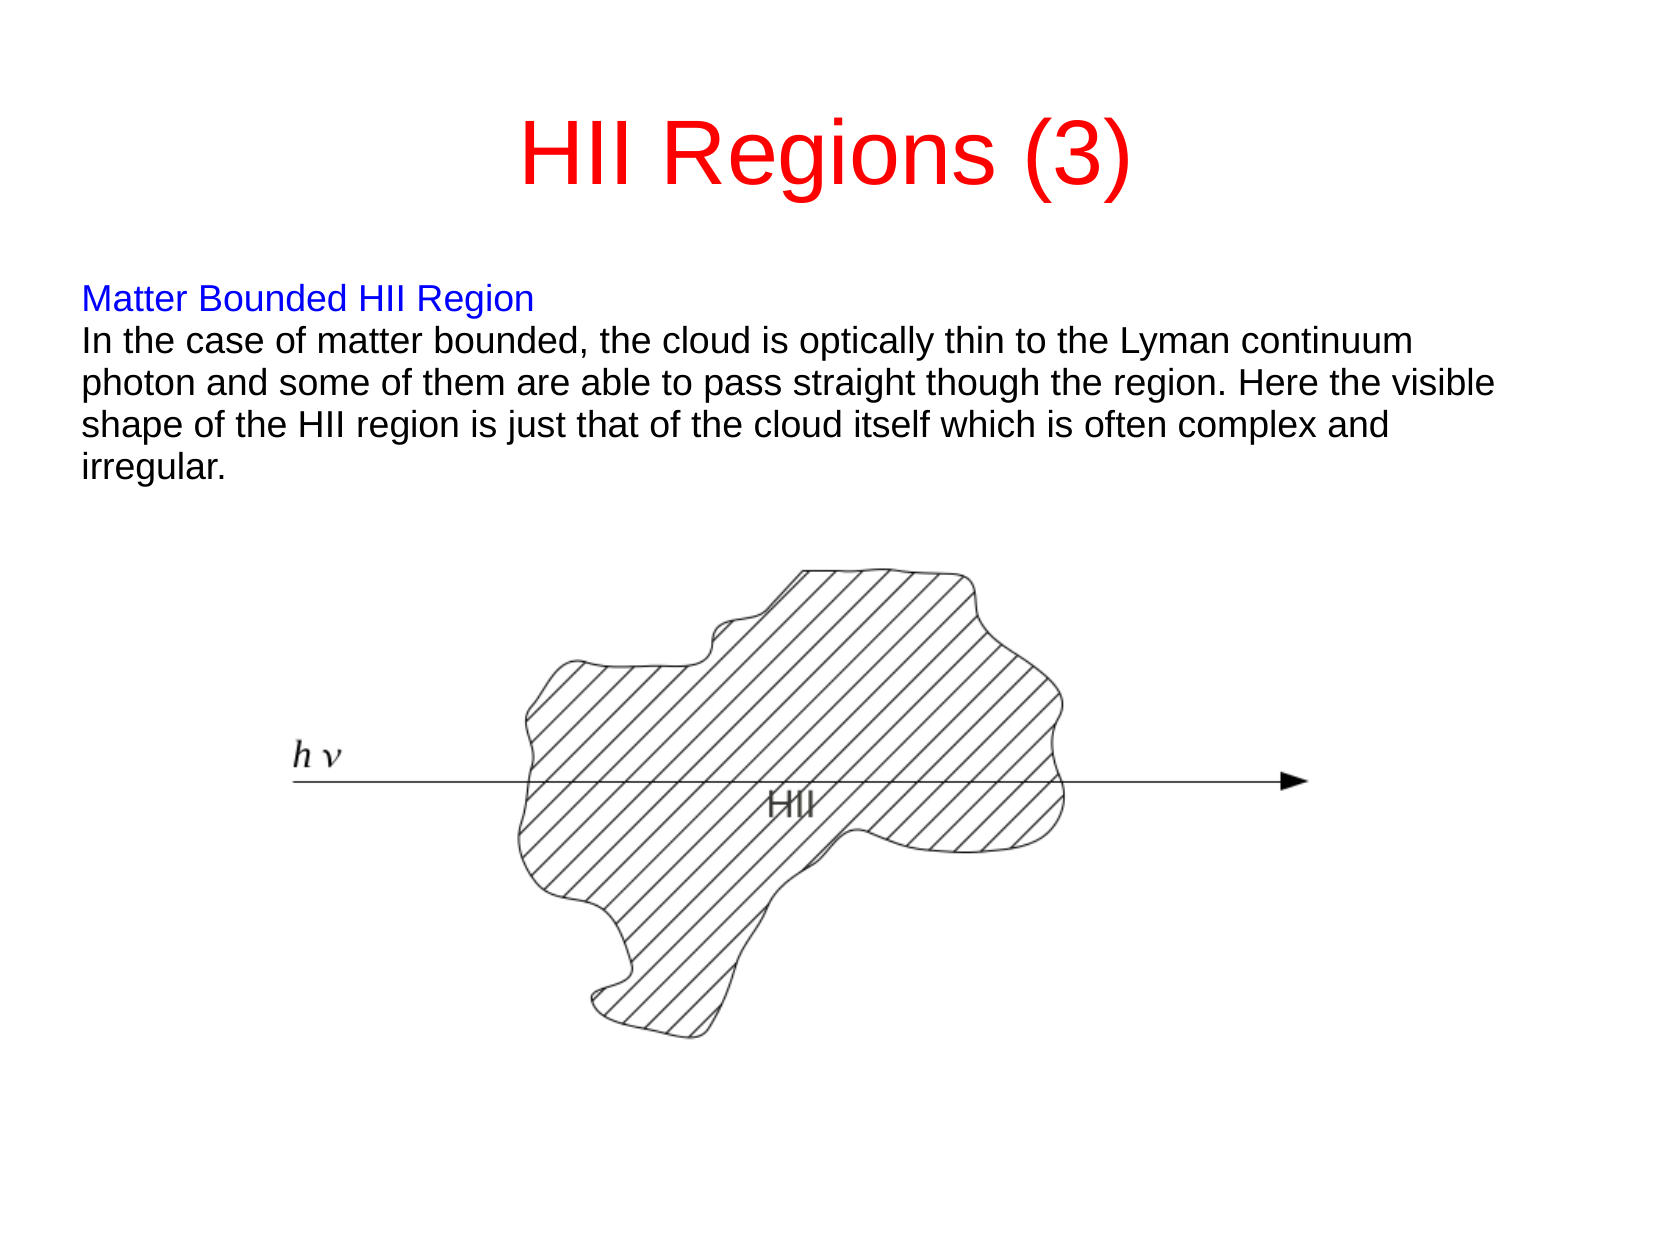

# HII Regions (3)
Matter Bounded HII Region
In the case of matter bounded, the cloud is optically thin to the Lyman continuum
photon and some of them are able to pass straight though the region. Here the visible
shape of the HII region is just that of the cloud itself which is often complex and
irregular.